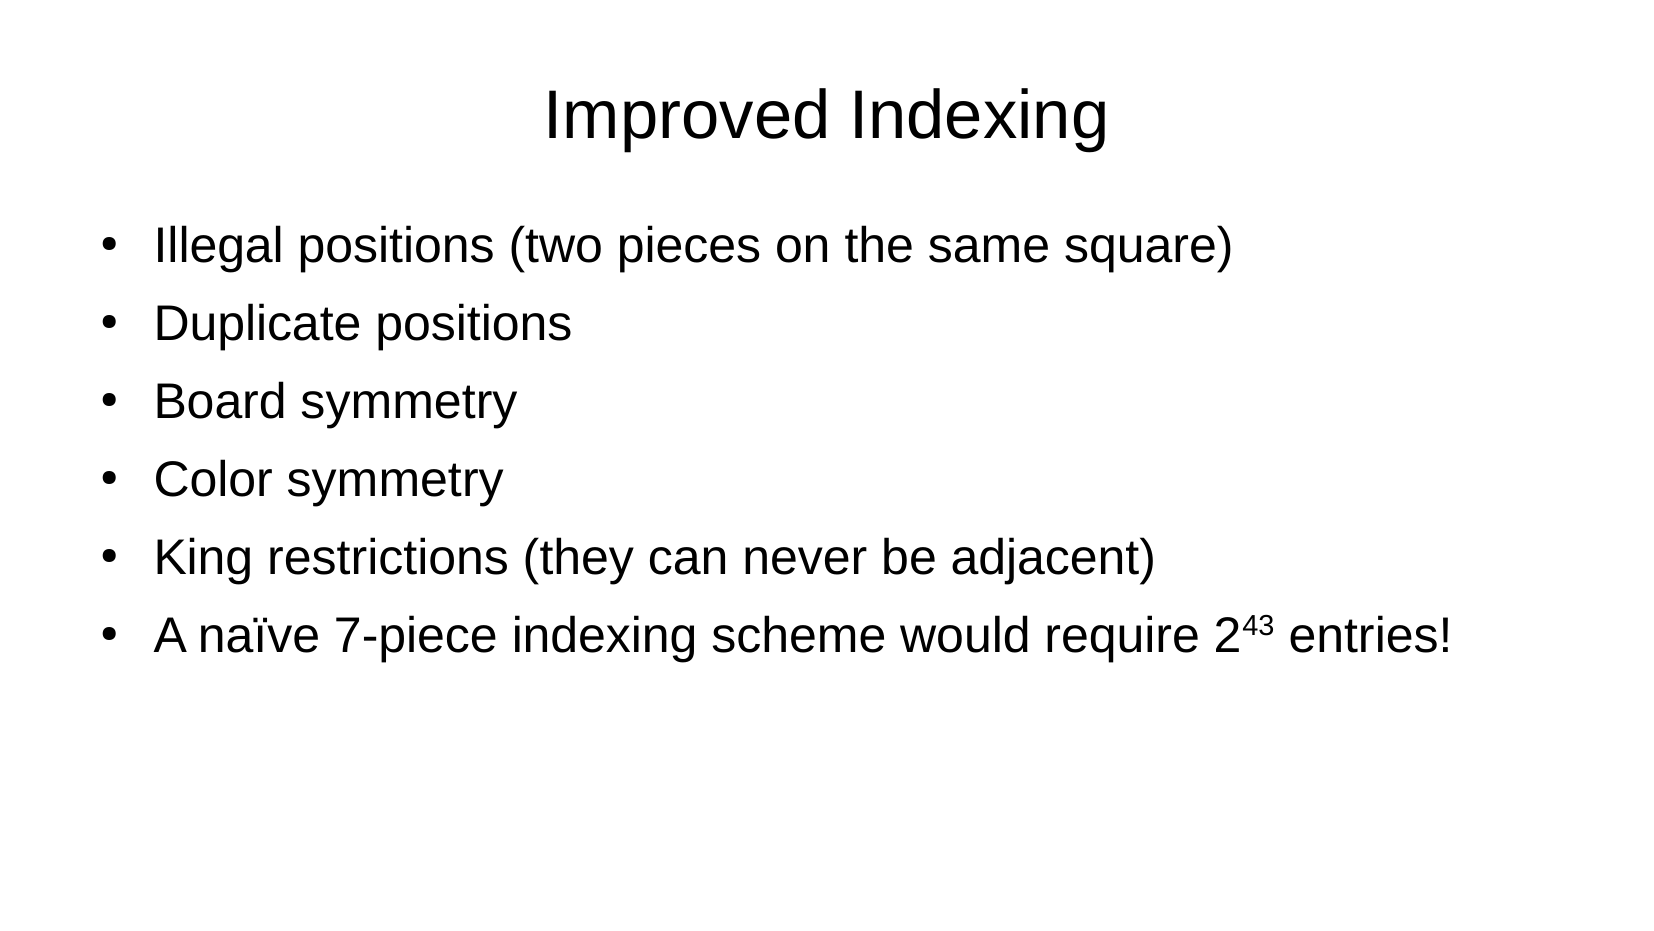

# Improved Indexing
Illegal positions (two pieces on the same square)
Duplicate positions
Board symmetry
Color symmetry
King restrictions (they can never be adjacent)
A naïve 7-piece indexing scheme would require 243 entries!